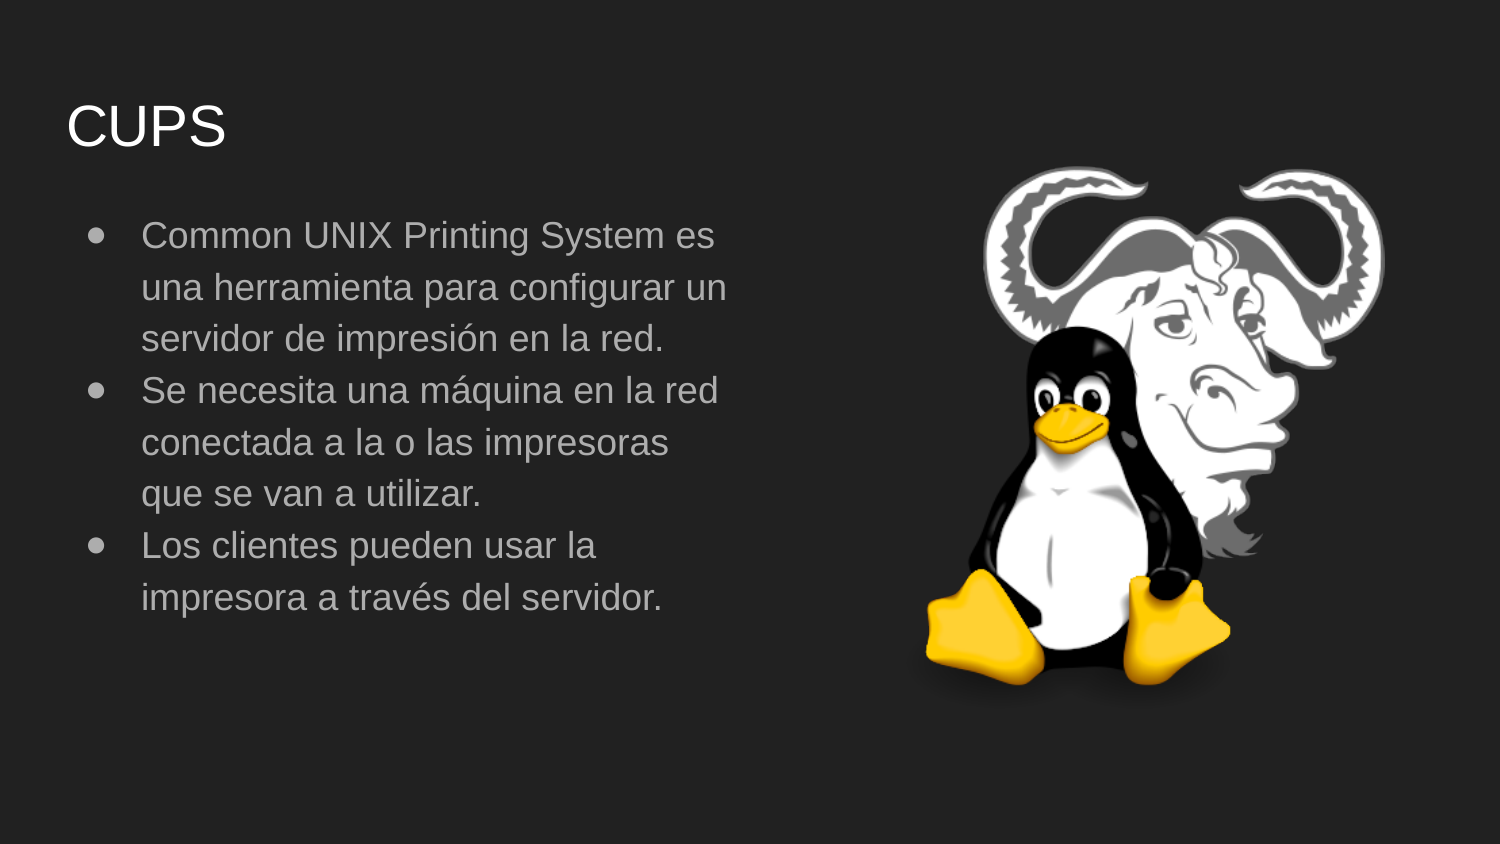

# CUPS
Common UNIX Printing System es una herramienta para configurar un servidor de impresión en la red.
Se necesita una máquina en la red conectada a la o las impresoras que se van a utilizar.
Los clientes pueden usar la impresora a través del servidor.